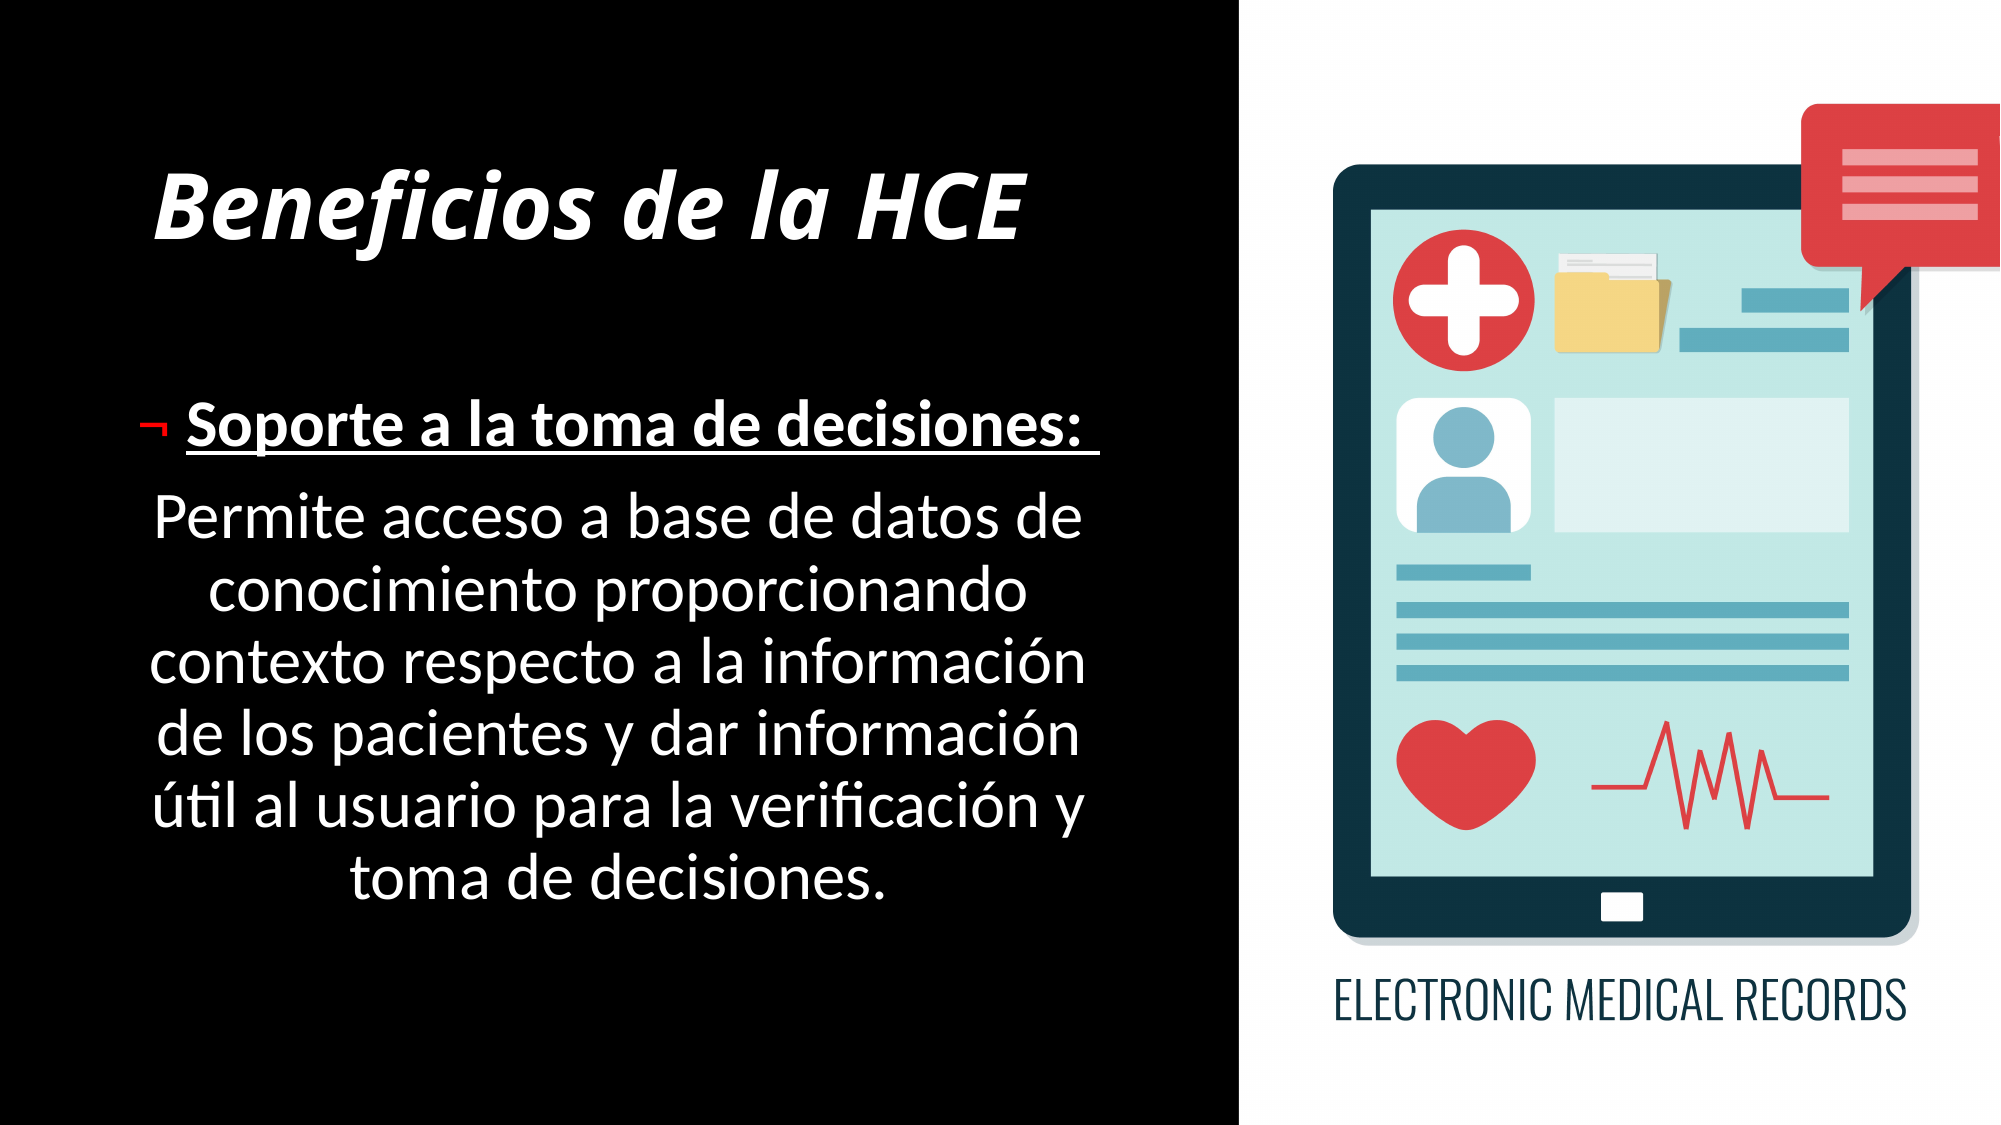

# Beneficios de la HCE
¬ Soporte a la toma de decisiones:
Permite acceso a base de datos de conocimiento proporcionando contexto respecto a la información de los pacientes y dar información útil al usuario para la verificación y toma de decisiones.